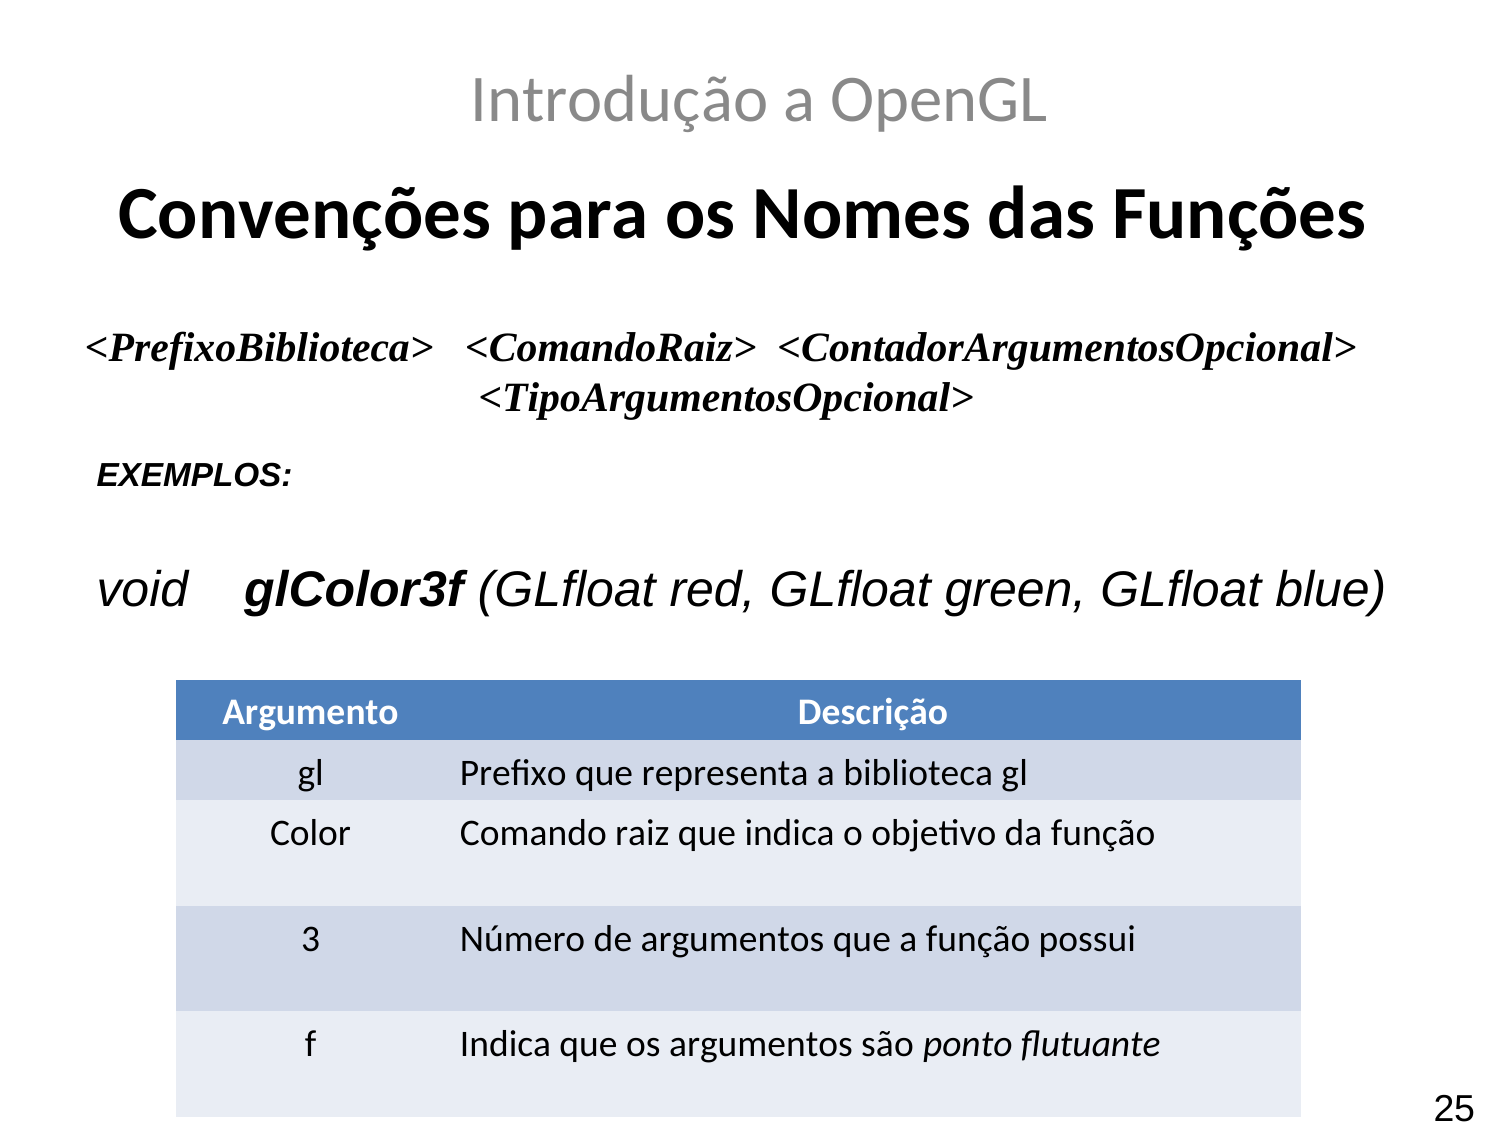

Introdução a OpenGL
# Convenções para os Nomes das Funções
<PrefixoBiblioteca> <ComandoRaiz> <ContadorArgumentosOpcional>
<TipoArgumentosOpcional>
EXEMPLOS:
void glColor3f (GLfloat red, GLfloat green, GLfloat blue)
| Argumento | Descrição |
| --- | --- |
| gl | Prefixo que representa a biblioteca gl |
| Color | Comando raiz que indica o objetivo da função |
| 3 | Número de argumentos que a função possui |
| f | Indica que os argumentos são ponto flutuante |
25